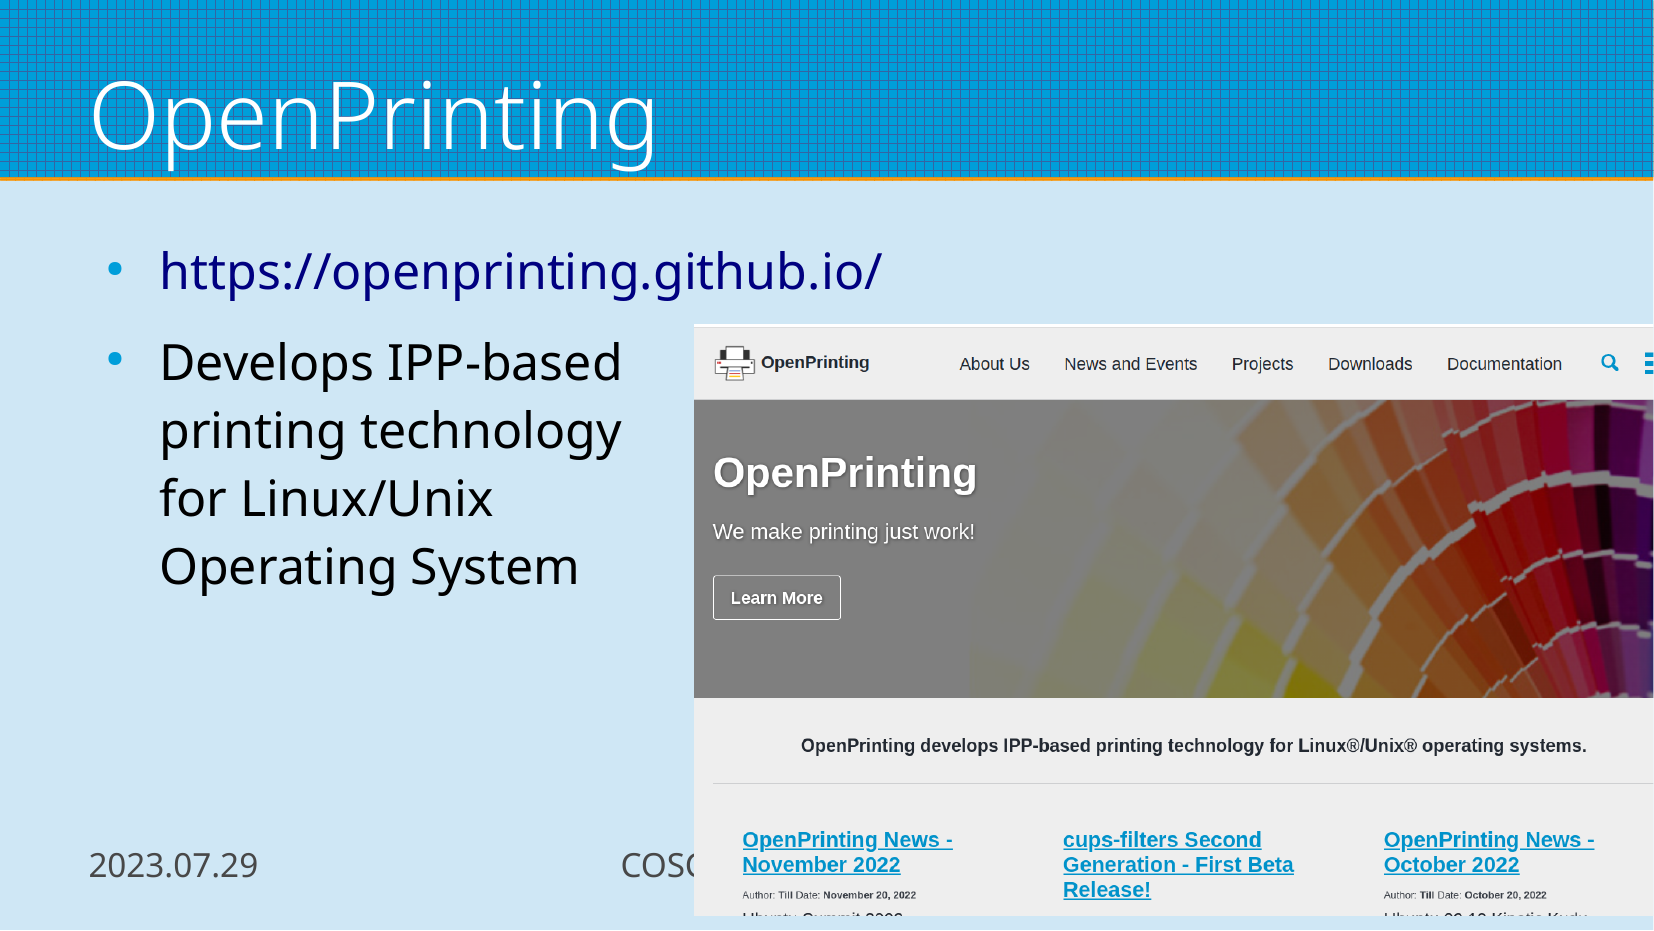

# OpenPrinting
https://openprinting.github.io/
Develops IPP-based
printing technology
for Linux/Unix
Operating System
2023.07.29
COSCUP 2023 OSPN Track
3